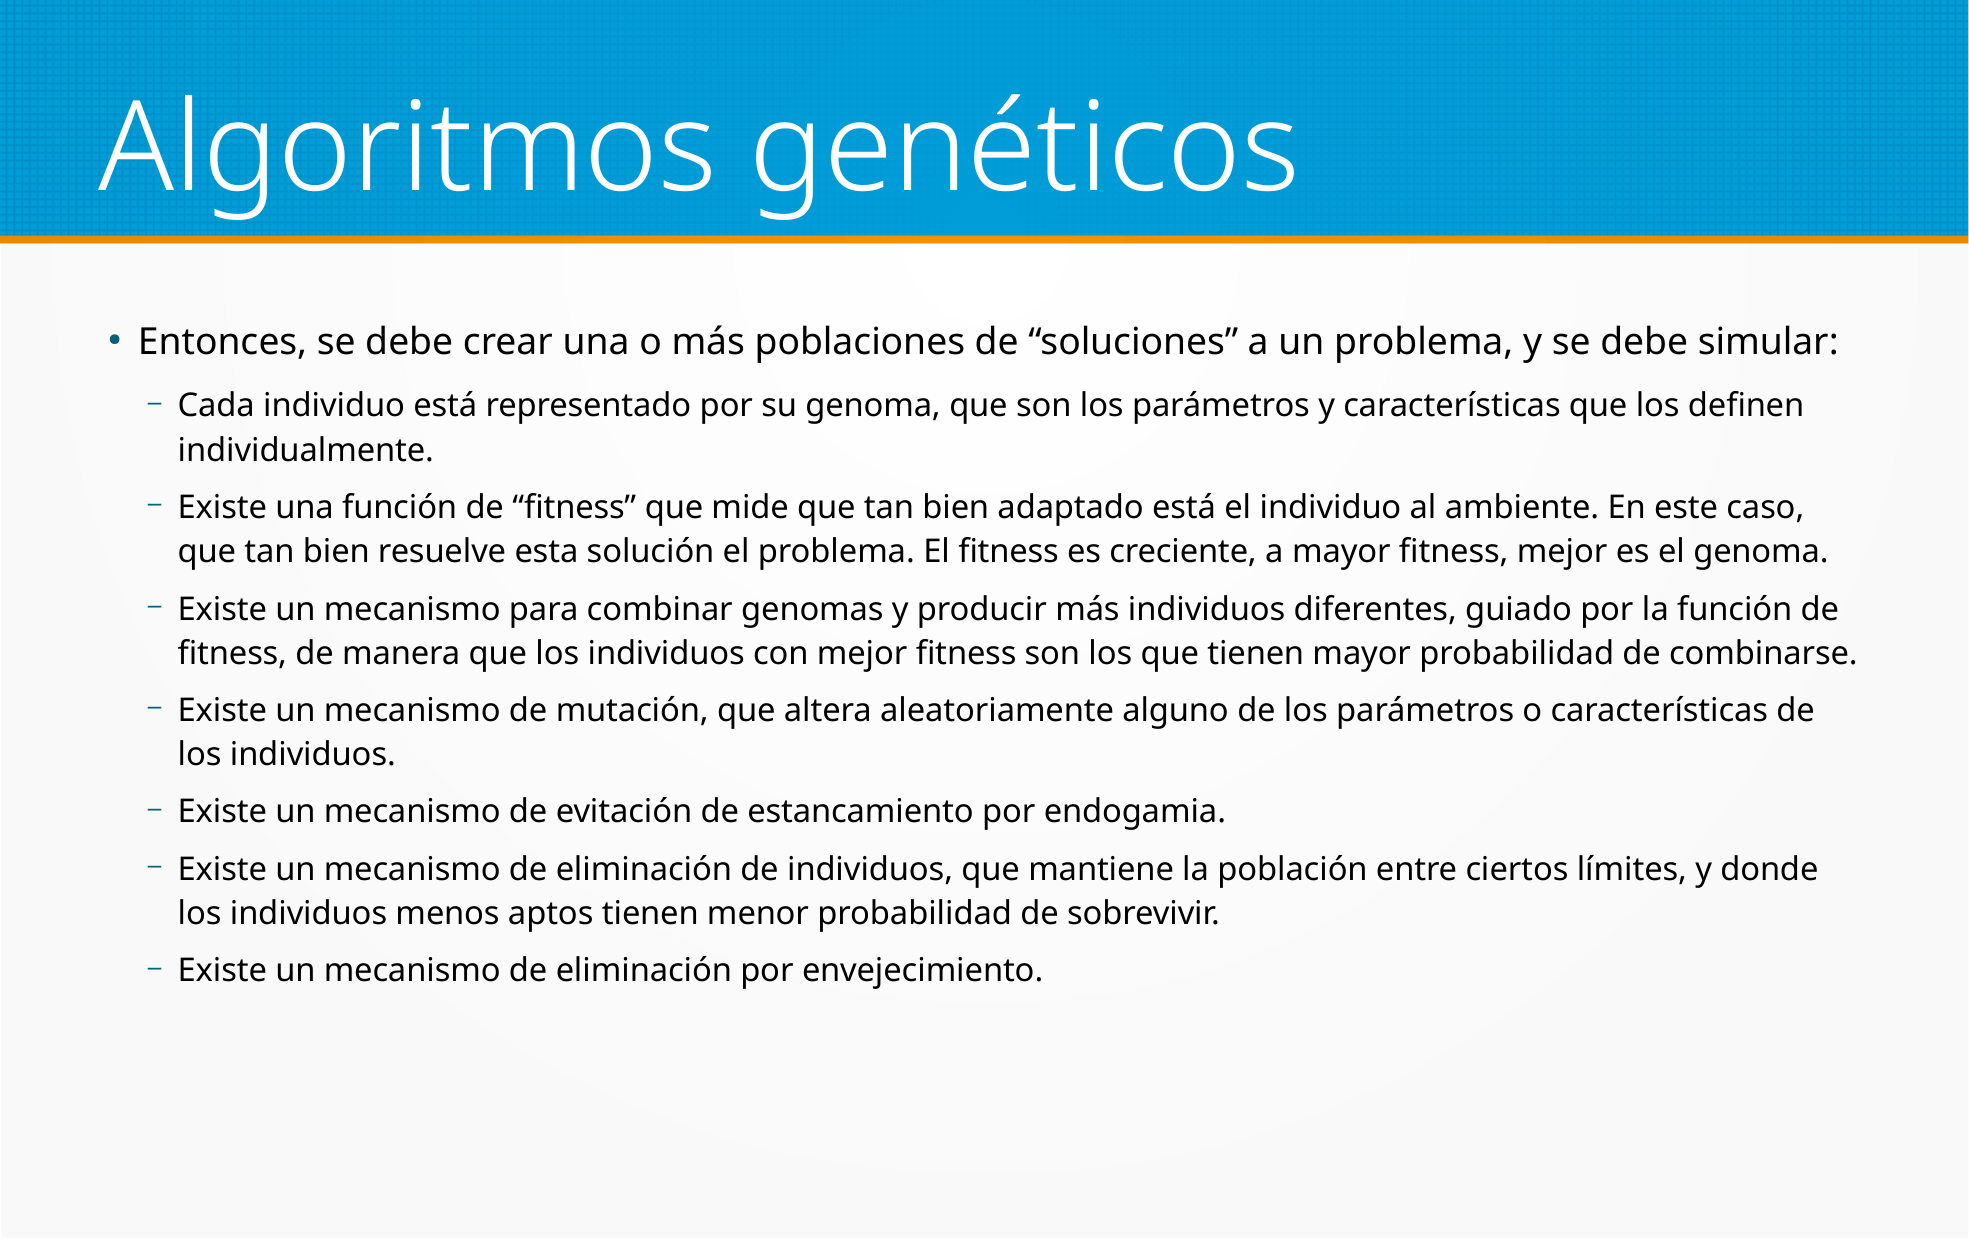

# Algoritmos genéticos
Entonces, se debe crear una o más poblaciones de “soluciones” a un problema, y se debe simular:
Cada individuo está representado por su genoma, que son los parámetros y características que los definen individualmente.
Existe una función de “fitness” que mide que tan bien adaptado está el individuo al ambiente. En este caso, que tan bien resuelve esta solución el problema. El fitness es creciente, a mayor fitness, mejor es el genoma.
Existe un mecanismo para combinar genomas y producir más individuos diferentes, guiado por la función de fitness, de manera que los individuos con mejor fitness son los que tienen mayor probabilidad de combinarse.
Existe un mecanismo de mutación, que altera aleatoriamente alguno de los parámetros o características de los individuos.
Existe un mecanismo de evitación de estancamiento por endogamia.
Existe un mecanismo de eliminación de individuos, que mantiene la población entre ciertos límites, y donde los individuos menos aptos tienen menor probabilidad de sobrevivir.
Existe un mecanismo de eliminación por envejecimiento.